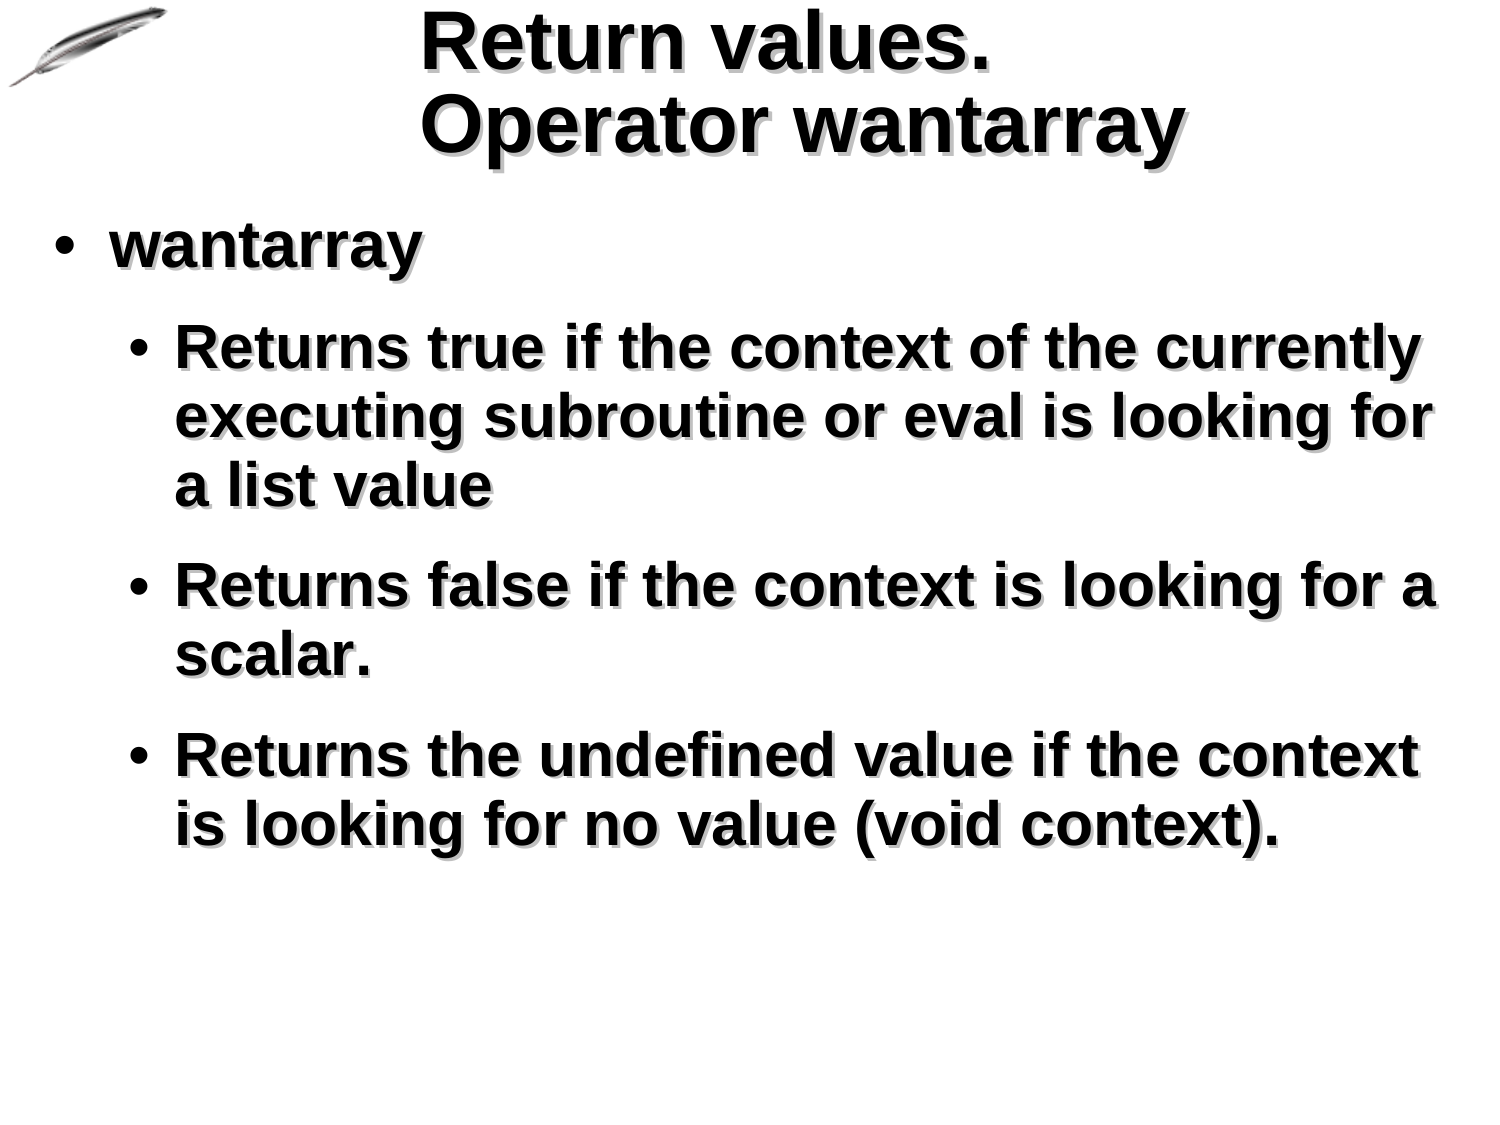

# Return values. Operator wantarray
wantarray
Returns true if the context of the currently executing subroutine or eval is looking for a list value
Returns false if the context is looking for a scalar.
Returns the undefined value if the context is looking for no value (void context).